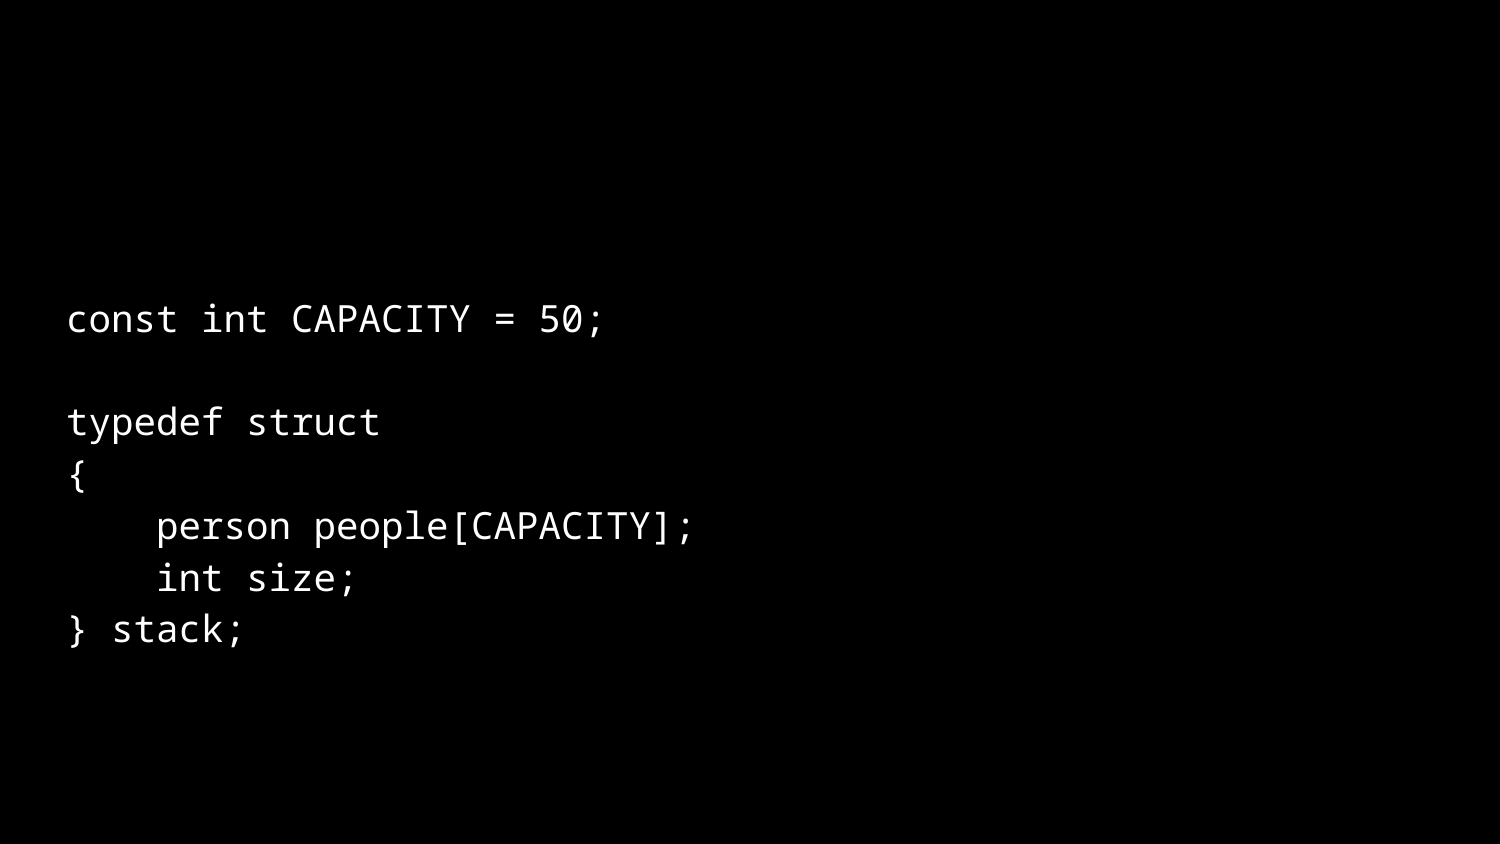

# const int CAPACITY = 50;
typedef struct
{
 person people[CAPACITY];
 int size;
} stack;